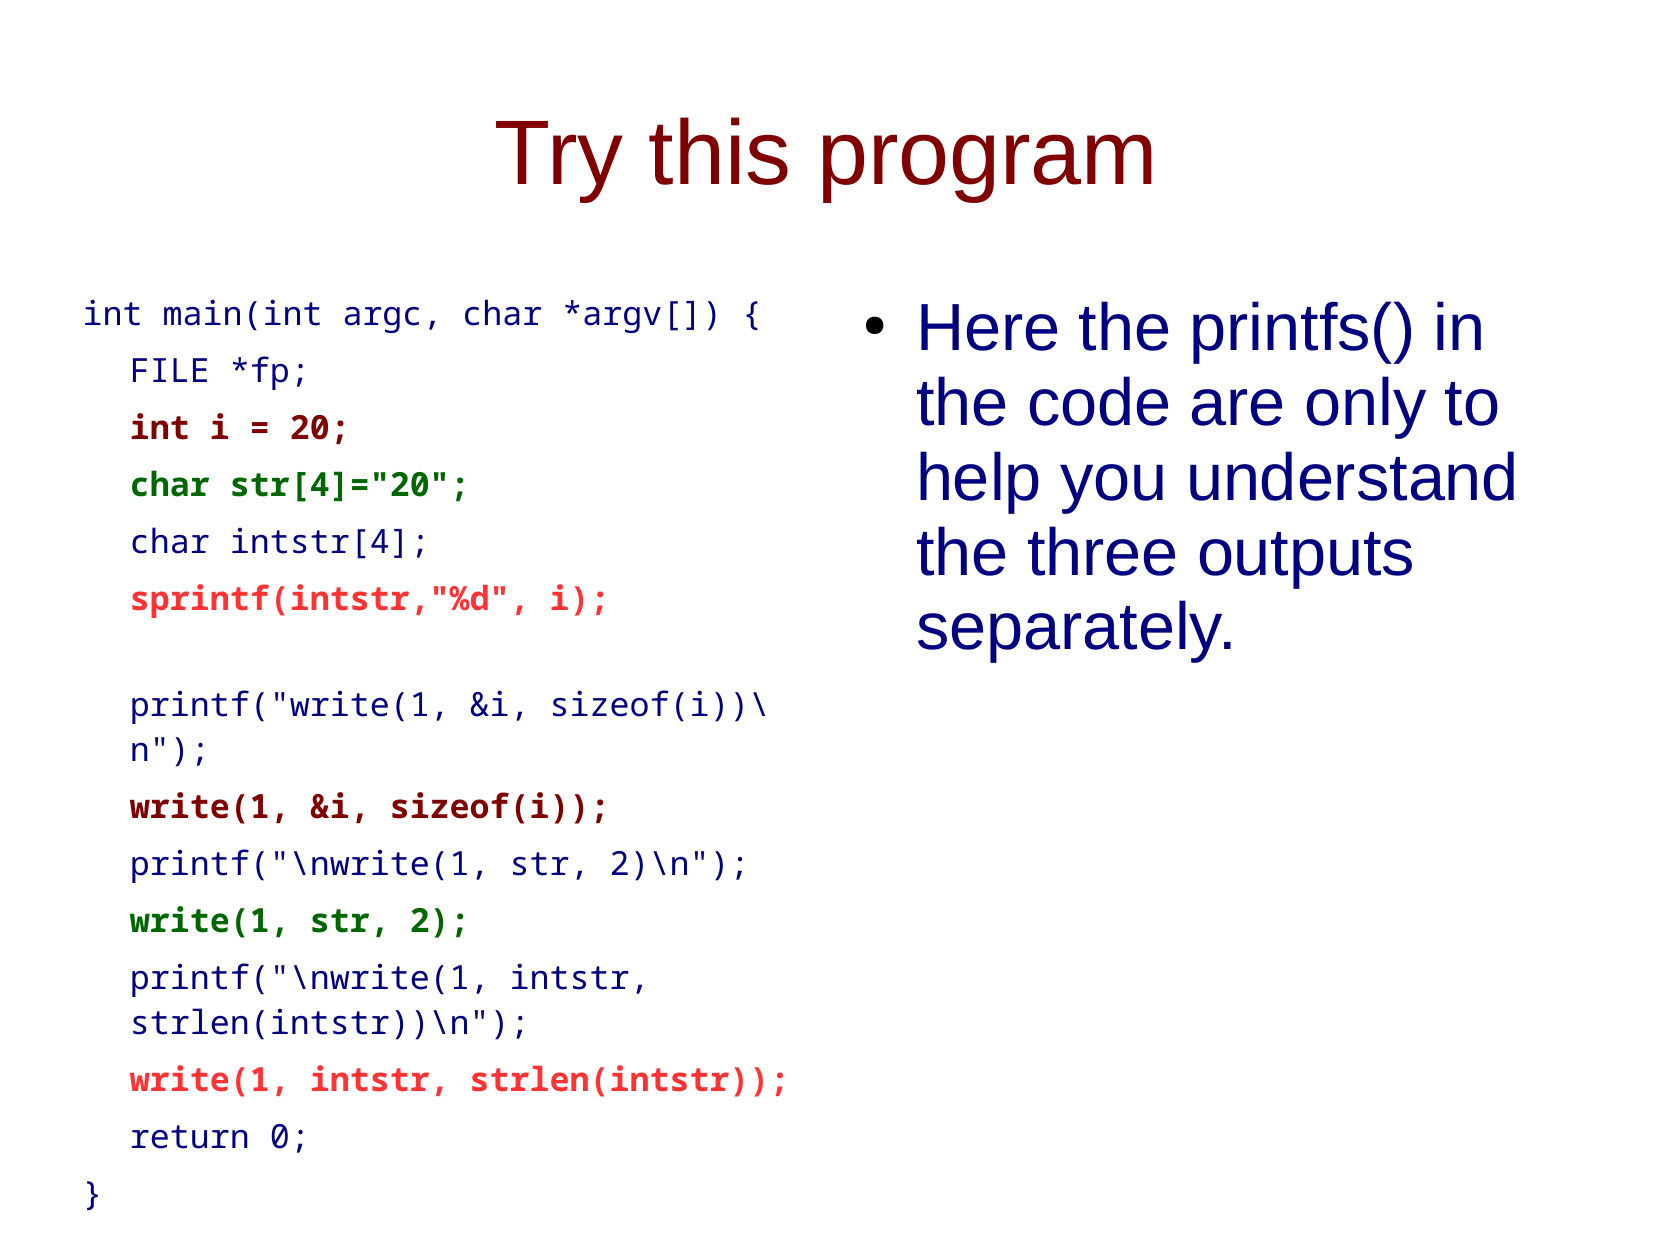

# Try this program
int main(int argc, char *argv[]) {
FILE *fp;
int i = 20;
char str[4]="20";
char intstr[4];
sprintf(intstr,"%d", i);
printf("write(1, &i, sizeof(i))\n");
write(1, &i, sizeof(i));
printf("\nwrite(1, str, 2)\n");
write(1, str, 2);
printf("\nwrite(1, intstr, strlen(intstr))\n");
write(1, intstr, strlen(intstr));
return 0;
}
Here the printfs() in the code are only to help you understand the three outputs separately.